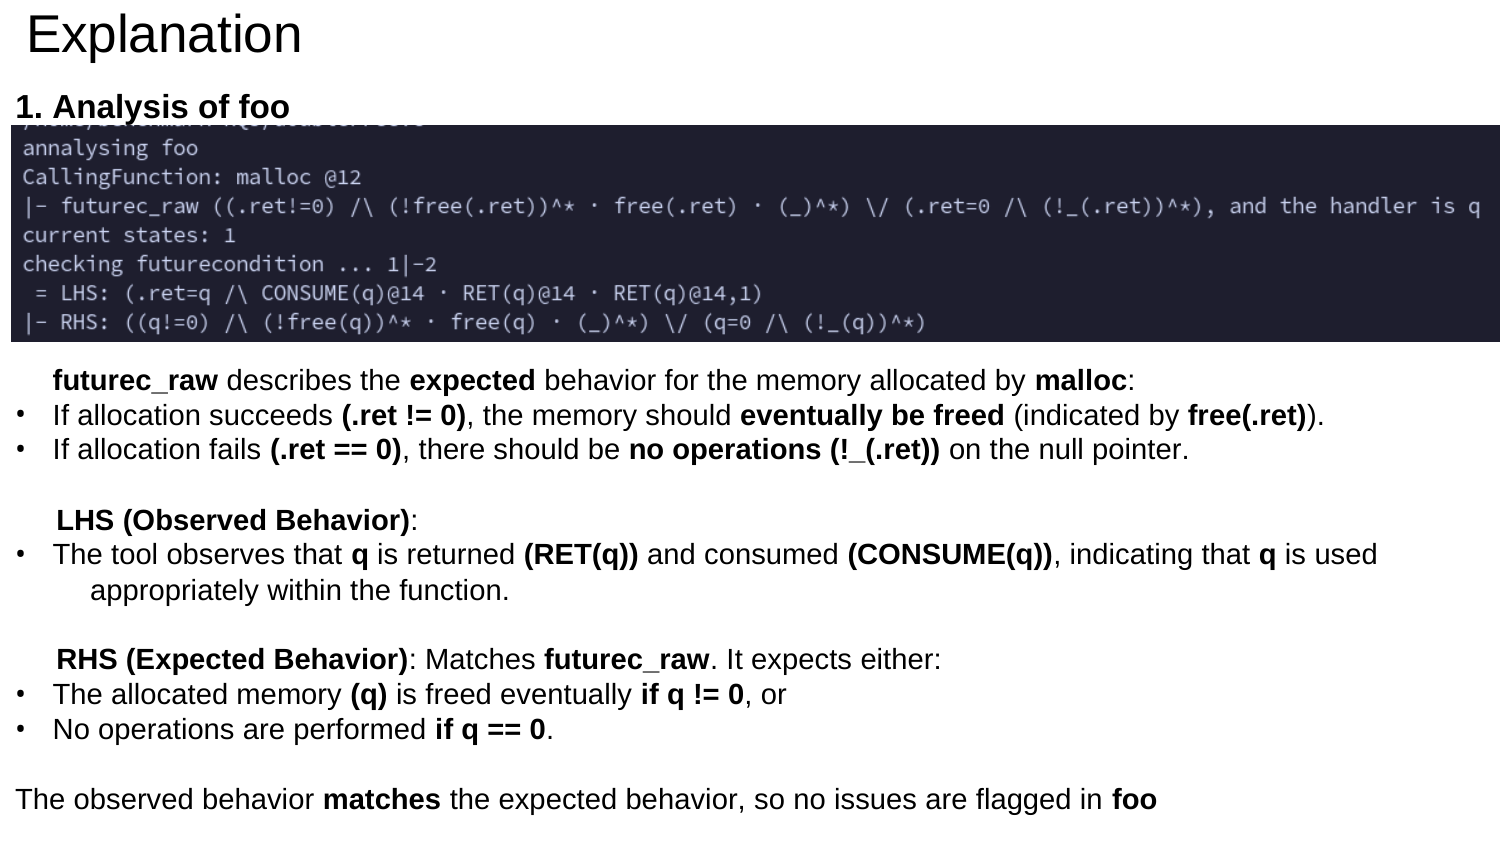

# Explanation
1. Analysis of foo
  futurec_raw describes the expected behavior for the memory allocated by malloc:
If allocation succeeds (.ret != 0), the memory should eventually be freed (indicated by free(.ret)).
If allocation fails (.ret == 0), there should be no operations (!_(.ret)) on the null pointer.
 LHS (Observed Behavior):
The tool observes that q is returned (RET(q)) and consumed (CONSUME(q)), indicating that q is used appropriately within the function.
 RHS (Expected Behavior): Matches futurec_raw. It expects either:
The allocated memory (q) is freed eventually if q != 0, or
No operations are performed if q == 0.
The observed behavior matches the expected behavior, so no issues are flagged in foo